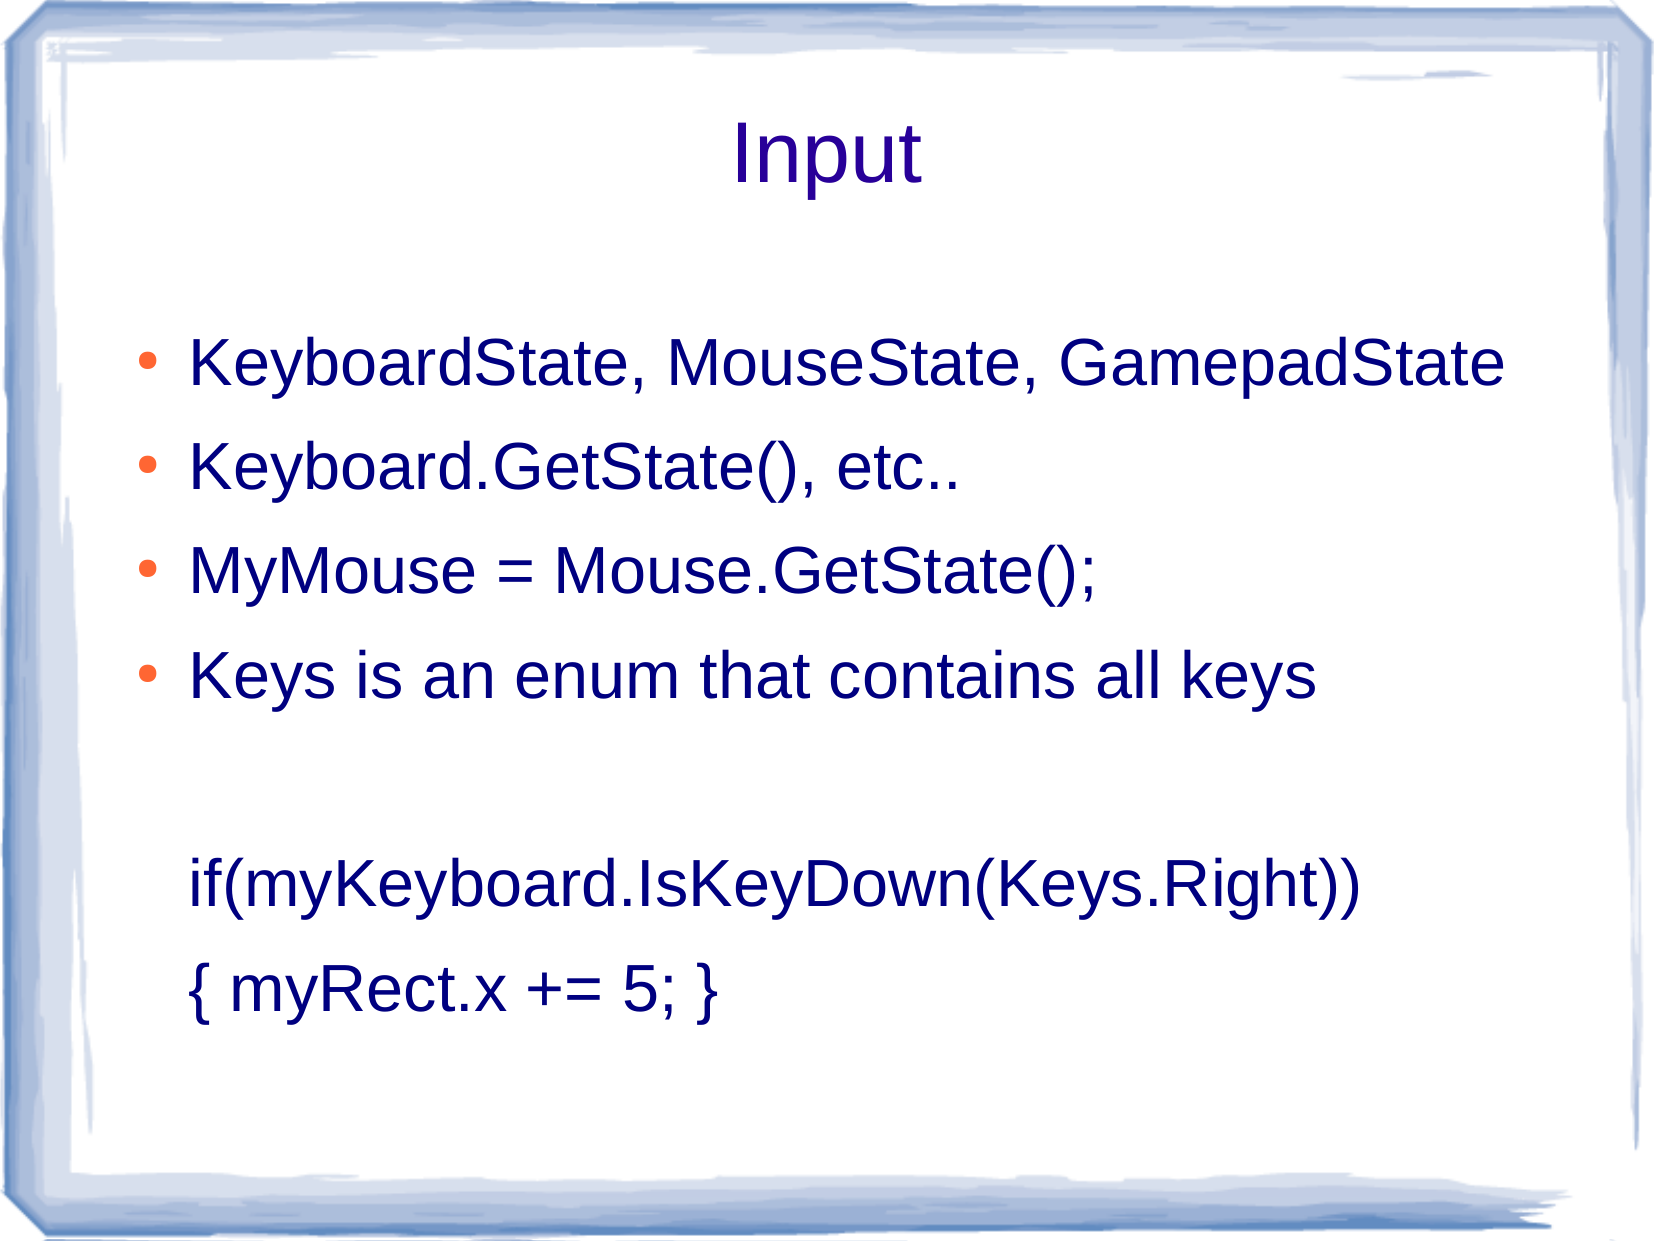

# Input
KeyboardState, MouseState, GamepadState
Keyboard.GetState(), etc..
MyMouse = Mouse.GetState();
Keys is an enum that contains all keys
if(myKeyboard.IsKeyDown(Keys.Right))
{ myRect.x += 5; }